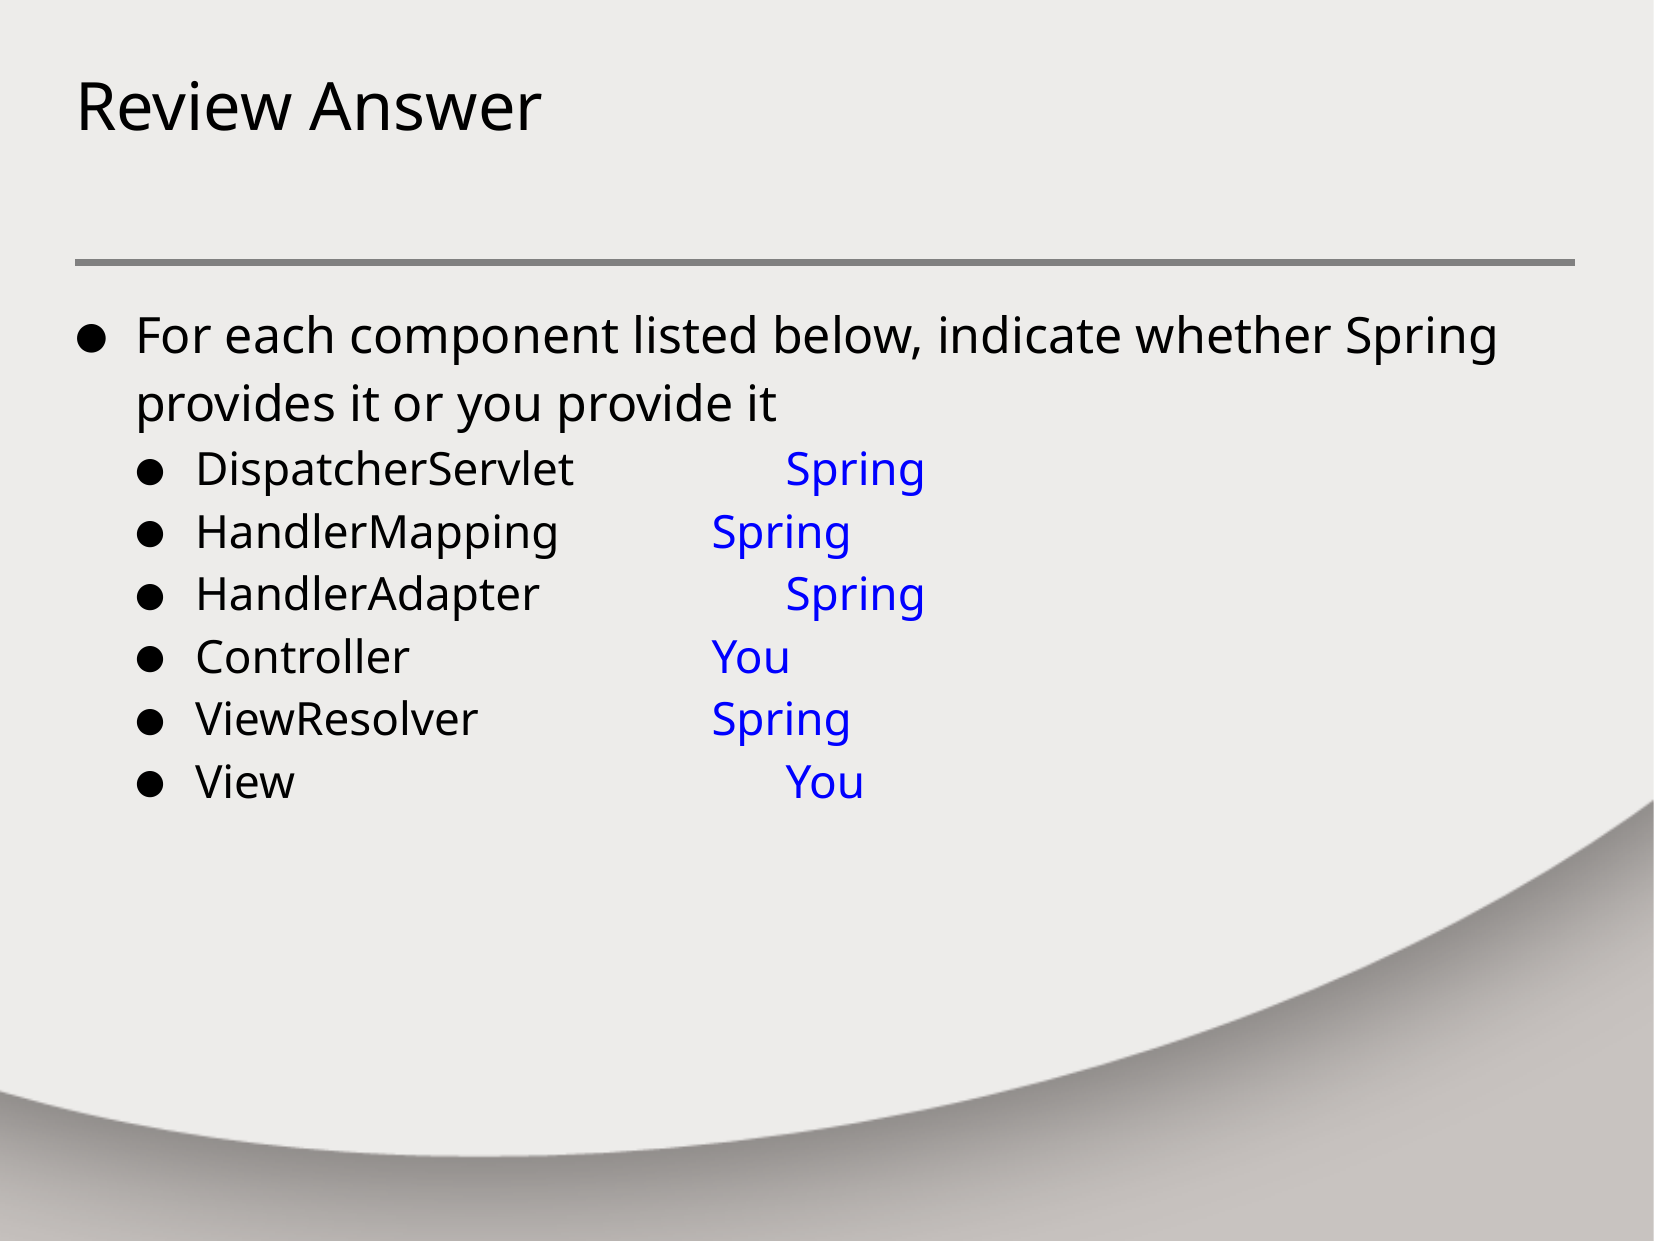

# Review Answer
For each component listed below, indicate whether Spring provides it or you provide it
DispatcherServlet			Spring
HandlerMapping			Spring
HandlerAdapter				Spring
Controller					You
ViewResolver				Spring
View							You